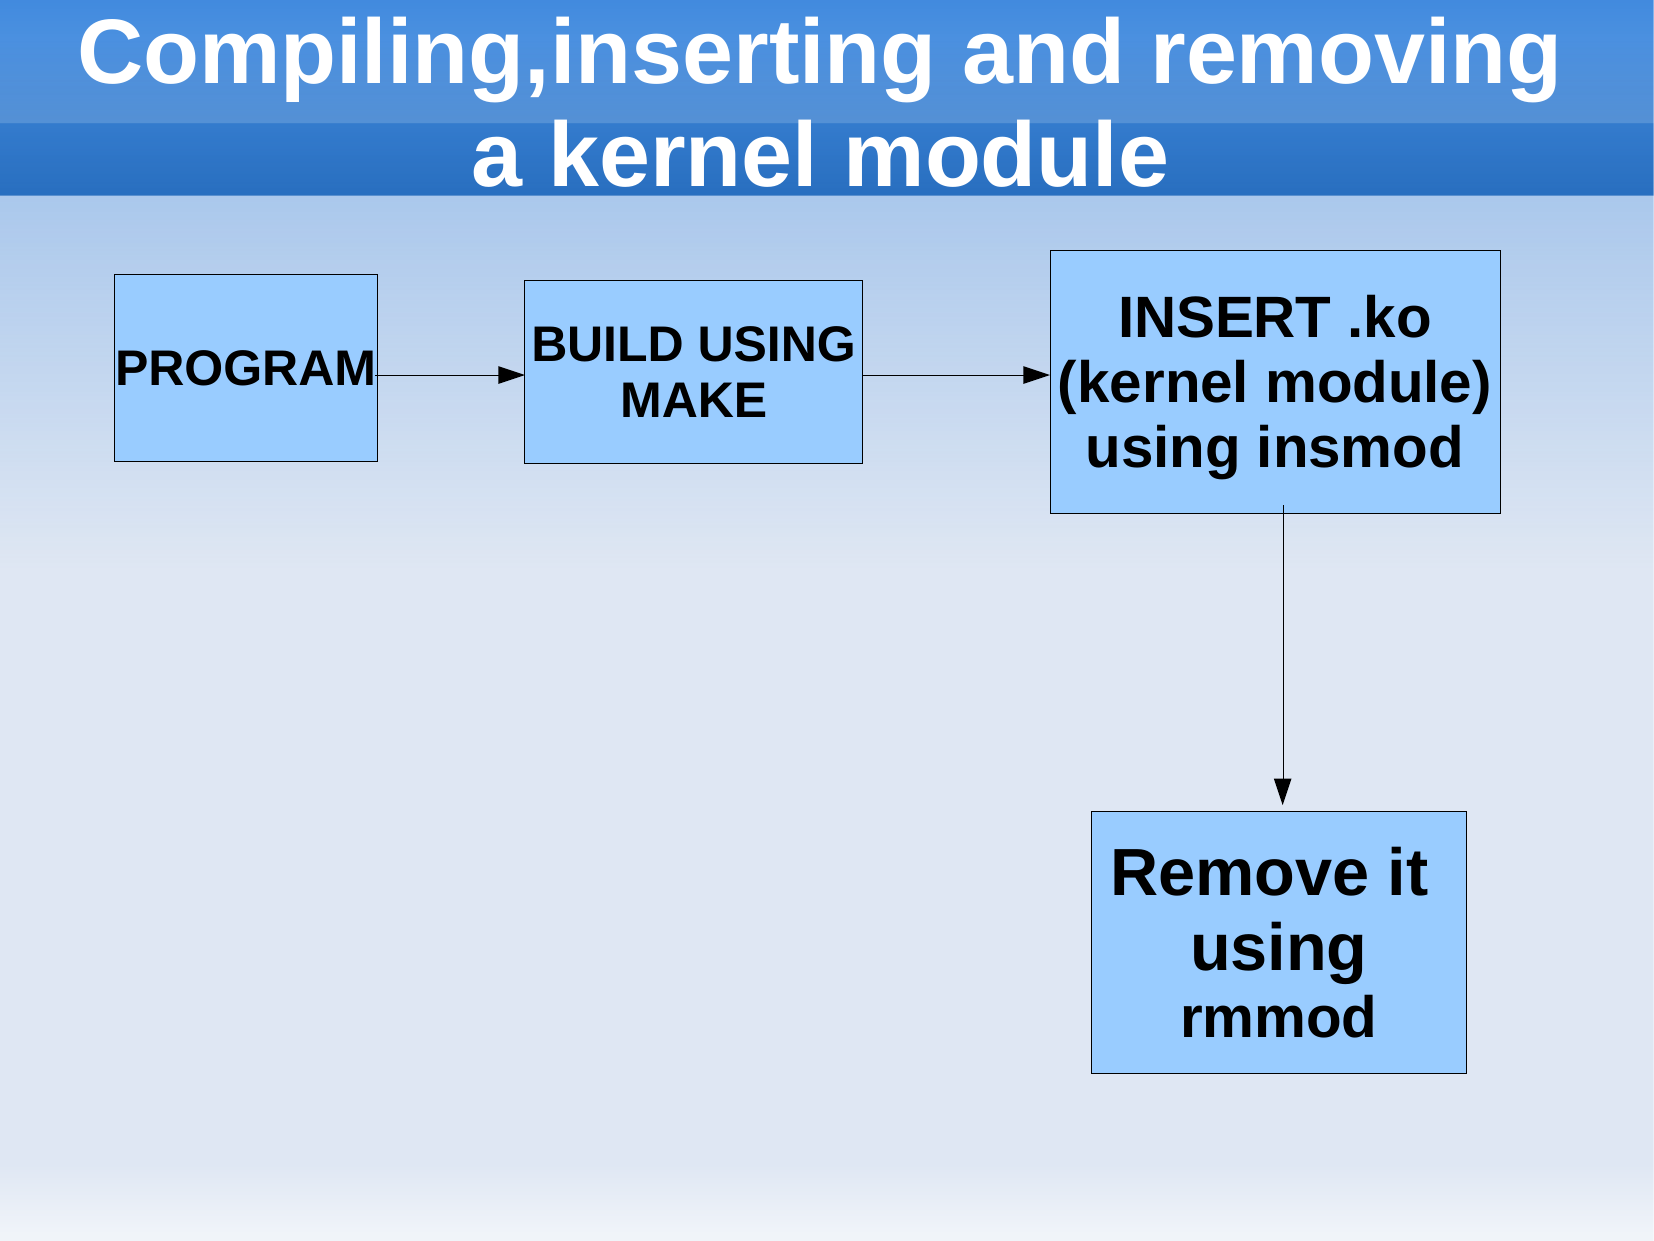

# Compiling,inserting and removing a kernel module
INSERT .ko
(kernel module)
using insmod
PROGRAM
BUILD USING
MAKE
Remove it
using
rmmod